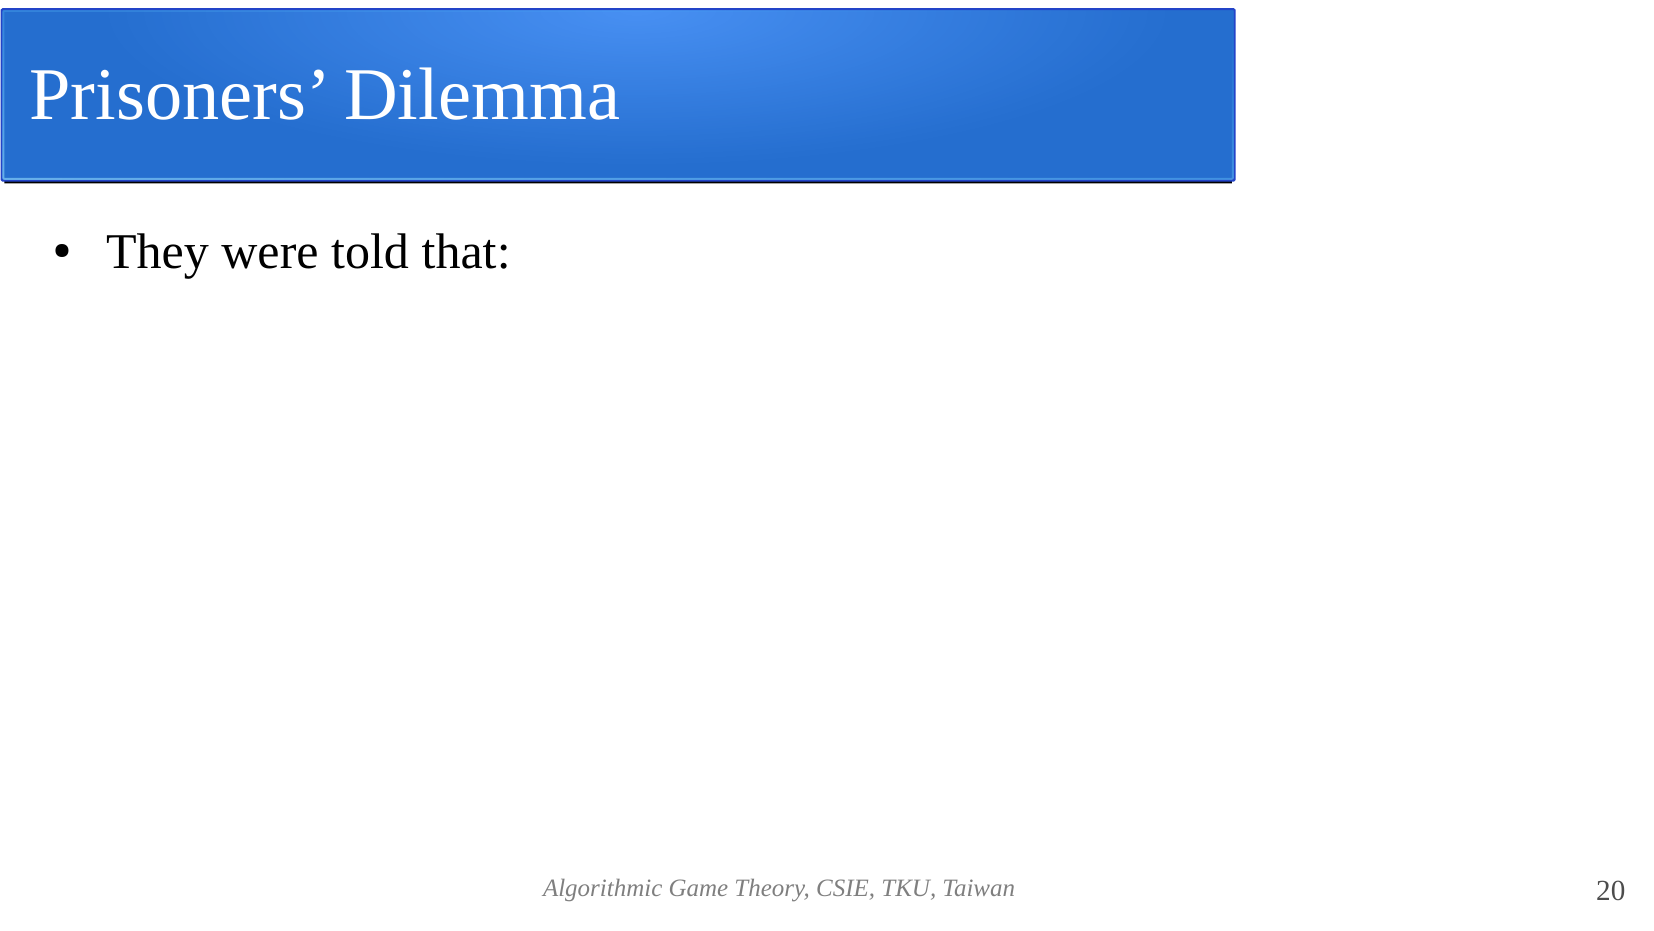

# Prisoners’ Dilemma
They were told that:
Algorithmic Game Theory, CSIE, TKU, Taiwan
20